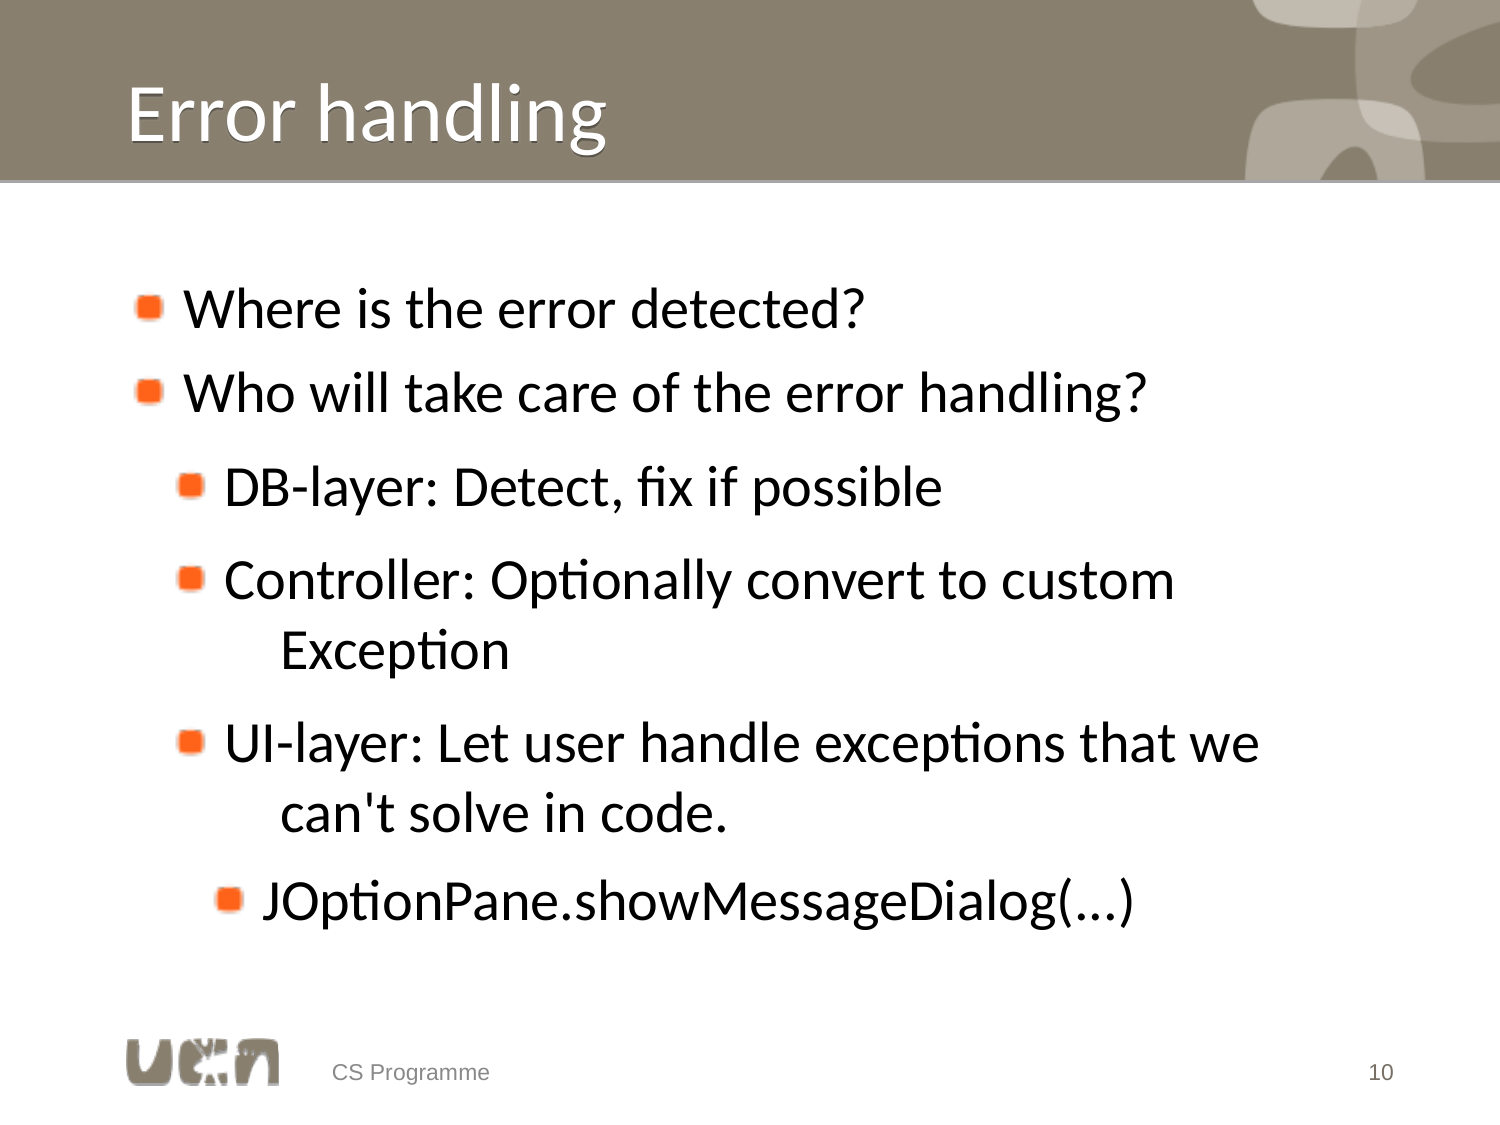

# Error handling
Where is the error detected?
Who will take care of the error handling?
DB-layer: Detect, fix if possible
Controller: Optionally convert to custom Exception
UI-layer: Let user handle exceptions that we can't solve in code.
JOptionPane.showMessageDialog(...)
CS Programme